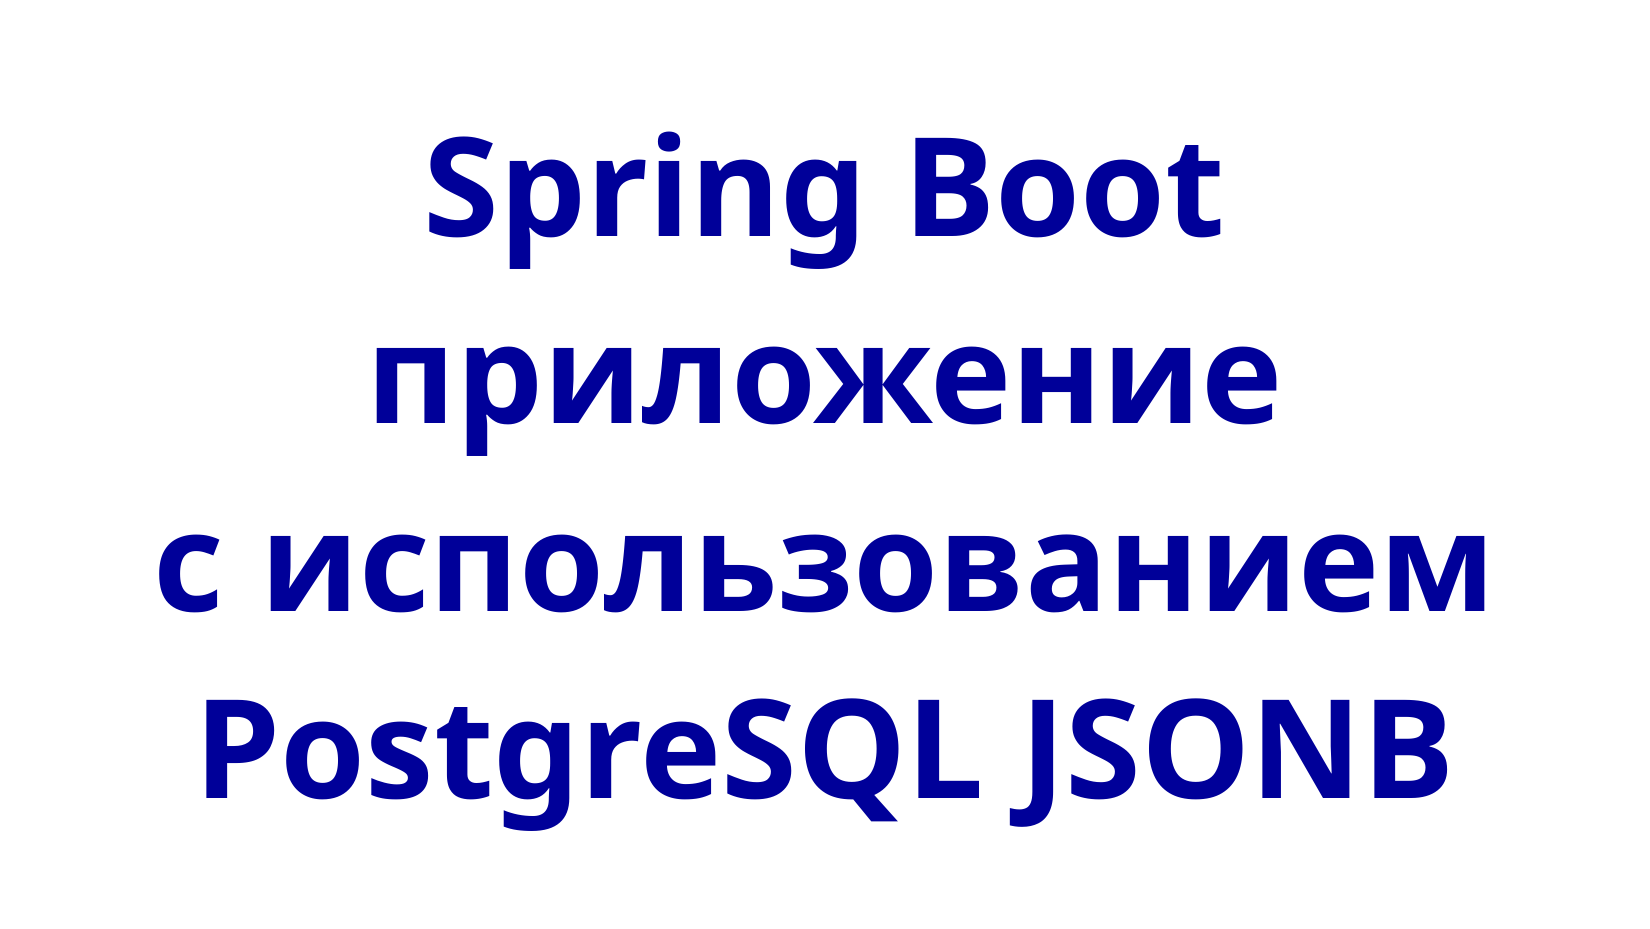

# Spring Boot приложение
с использованием PostgreSQL JSONB